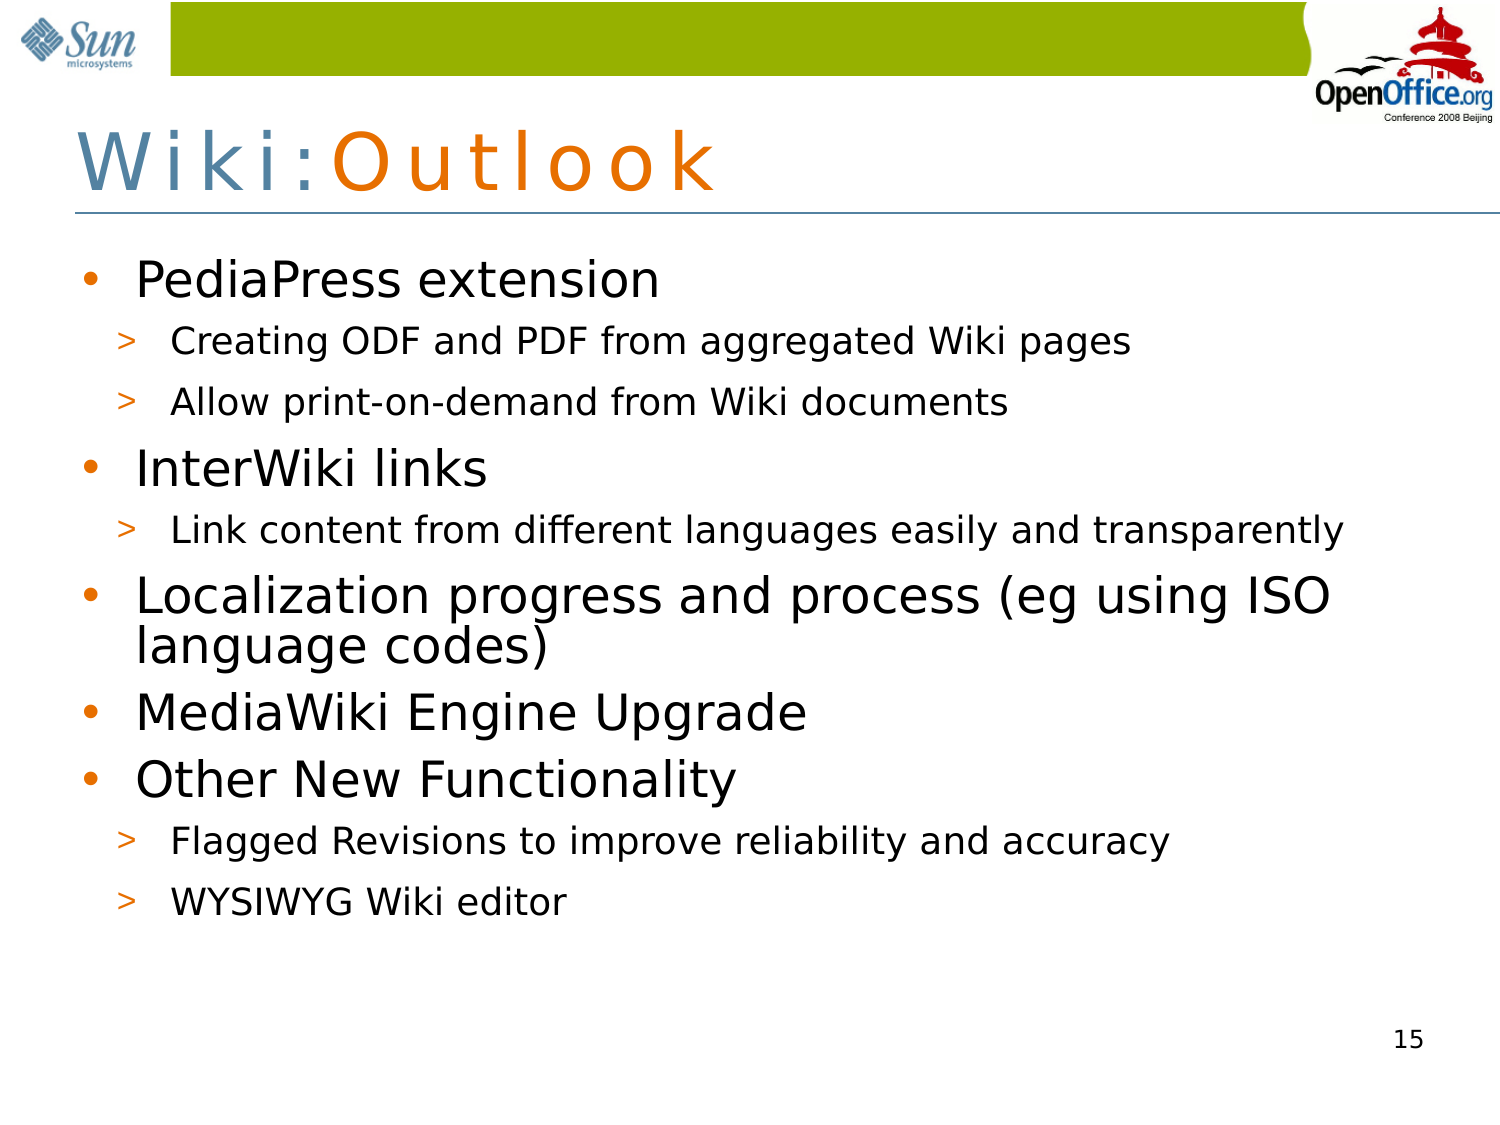

# Wiki:Outlook
PediaPress extension
Creating ODF and PDF from aggregated Wiki pages
Allow print-on-demand from Wiki documents
InterWiki links
Link content from different languages easily and transparently
Localization progress and process (eg using ISO language codes)
MediaWiki Engine Upgrade
Other New Functionality
Flagged Revisions to improve reliability and accuracy
WYSIWYG Wiki editor
15